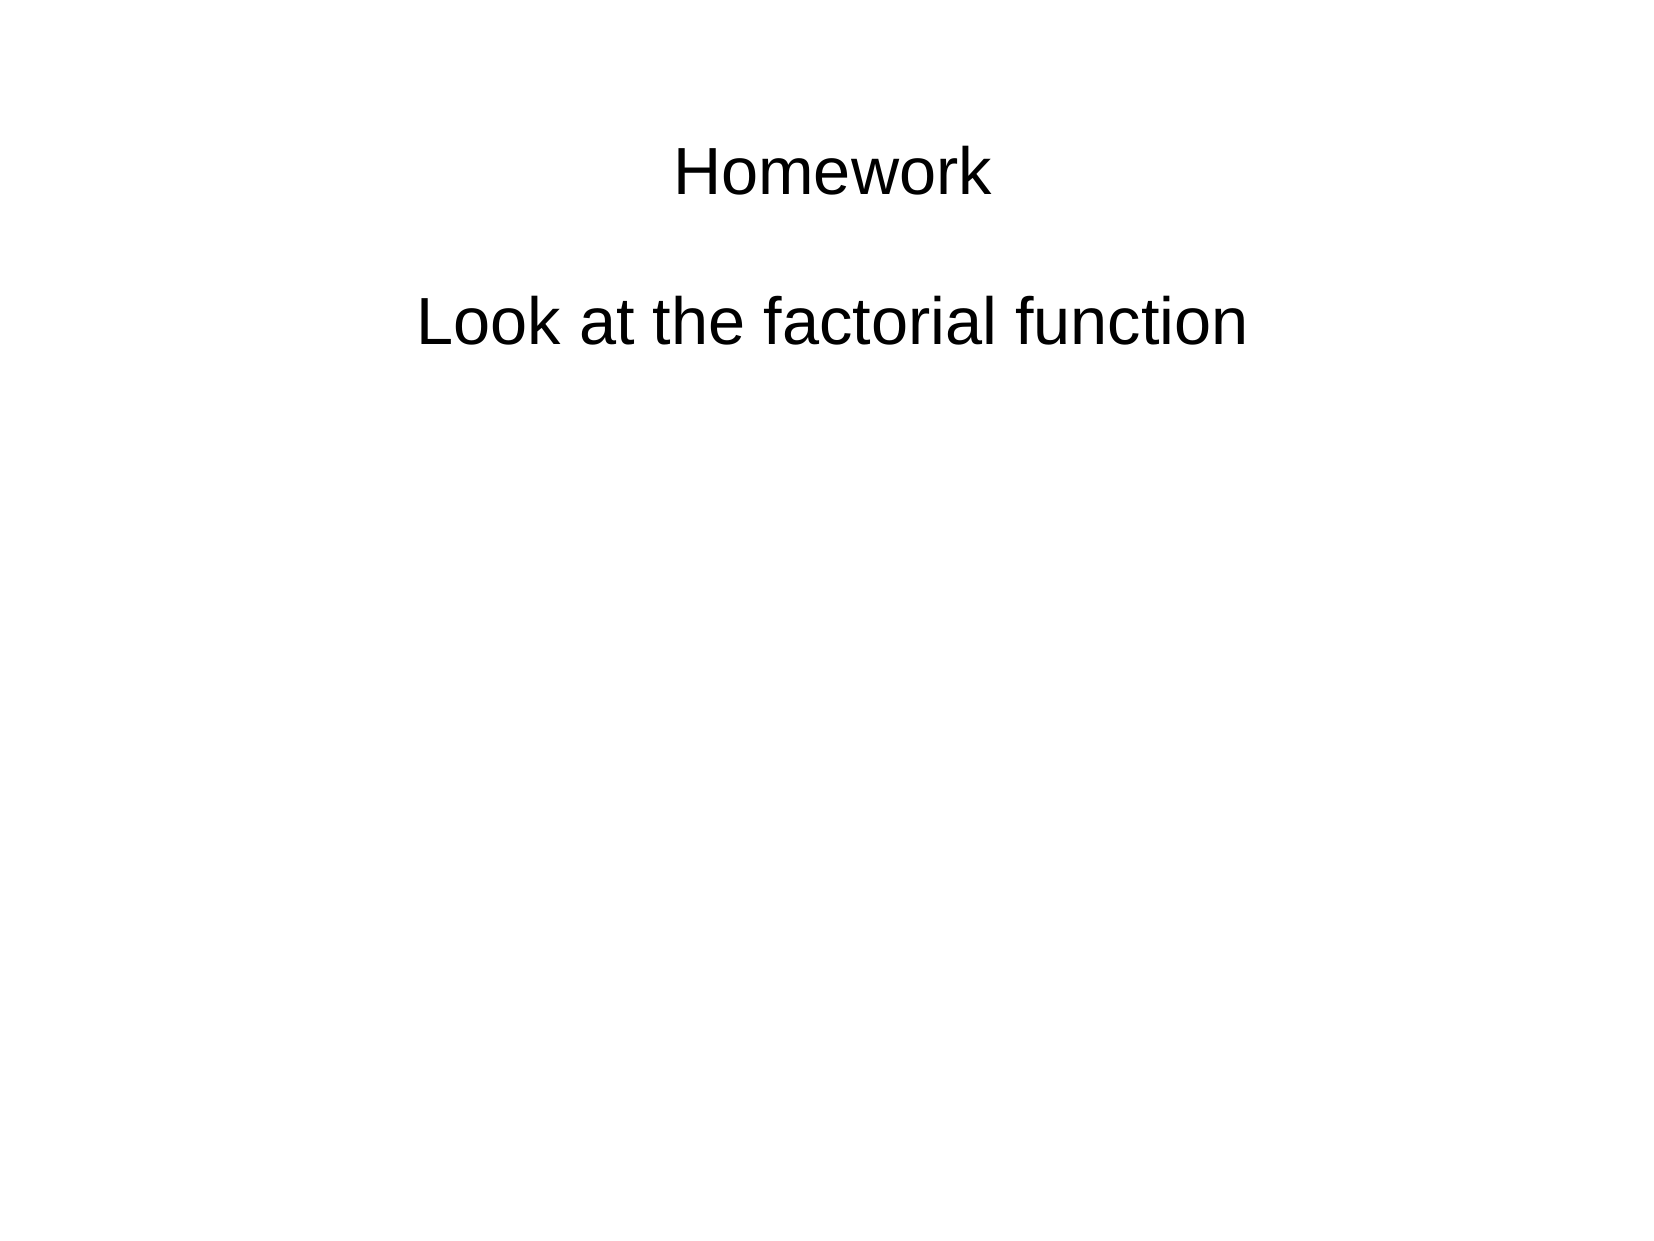

# Homework
Look at the factorial function